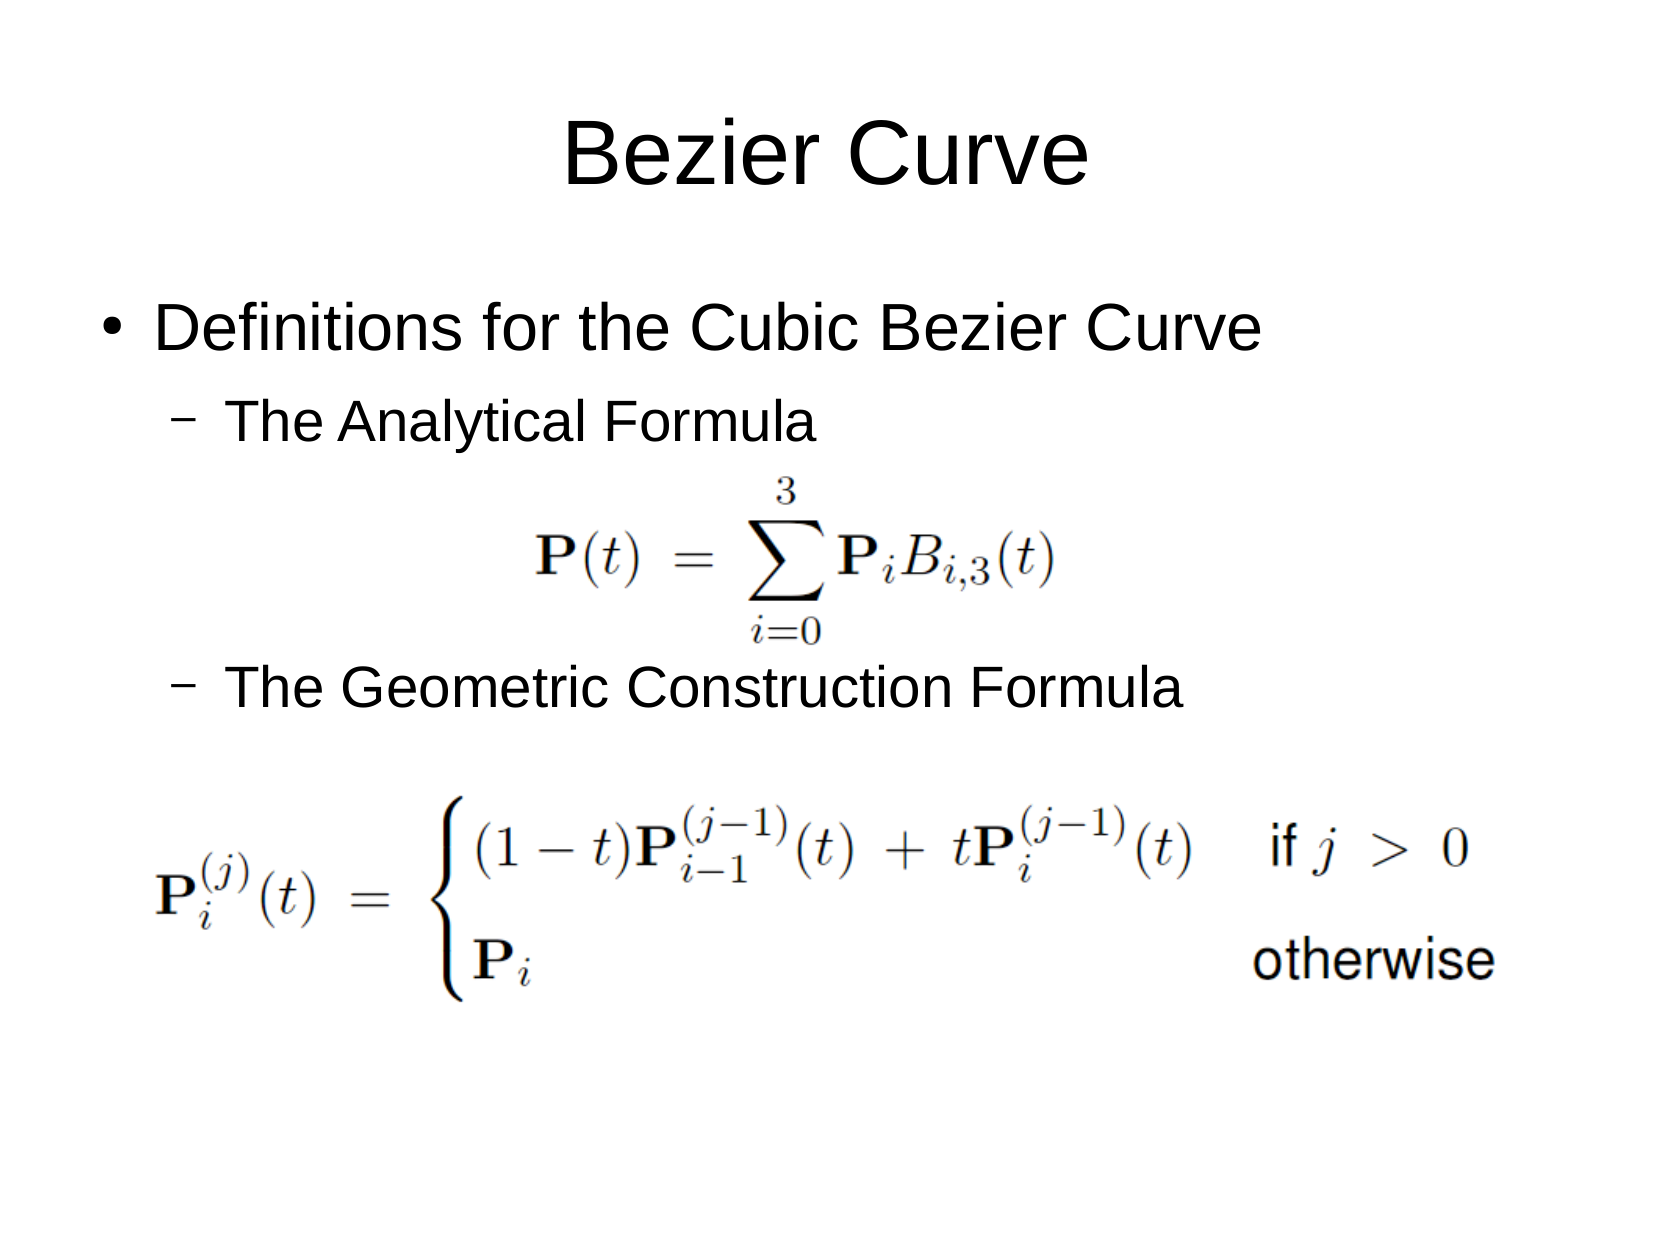

# Bezier Curve
Definitions for the Cubic Bezier Curve
The Analytical Formula
The Geometric Construction Formula